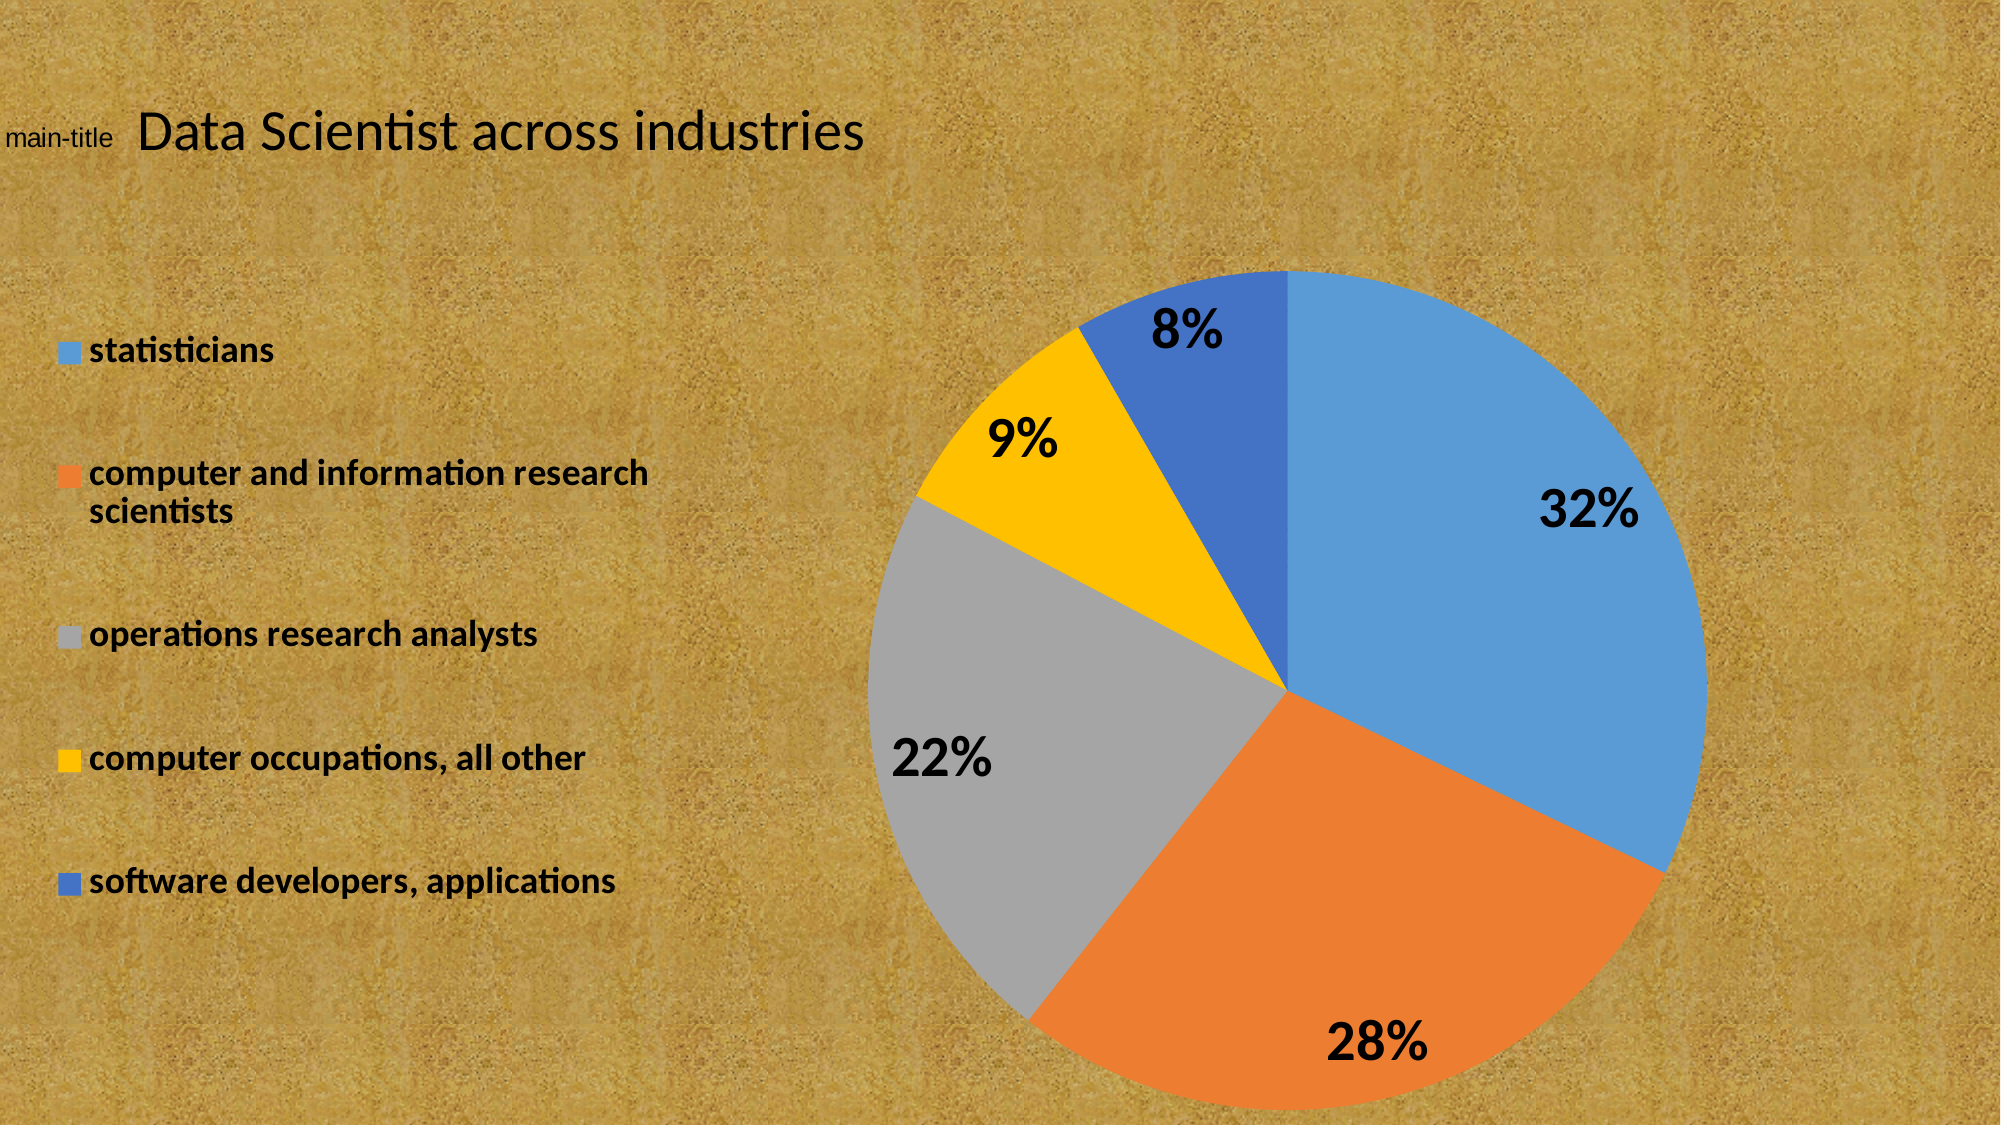

# Data Scientist across industries
### Chart: main-title
| Category | |
|---|---|
| statisticians | 801.0 |
| computer and information research scientists | 708.0 |
| operations research analysts | 550.0 |
| computer occupations, all other | 224.0 |
| software developers, applications | 207.0 |